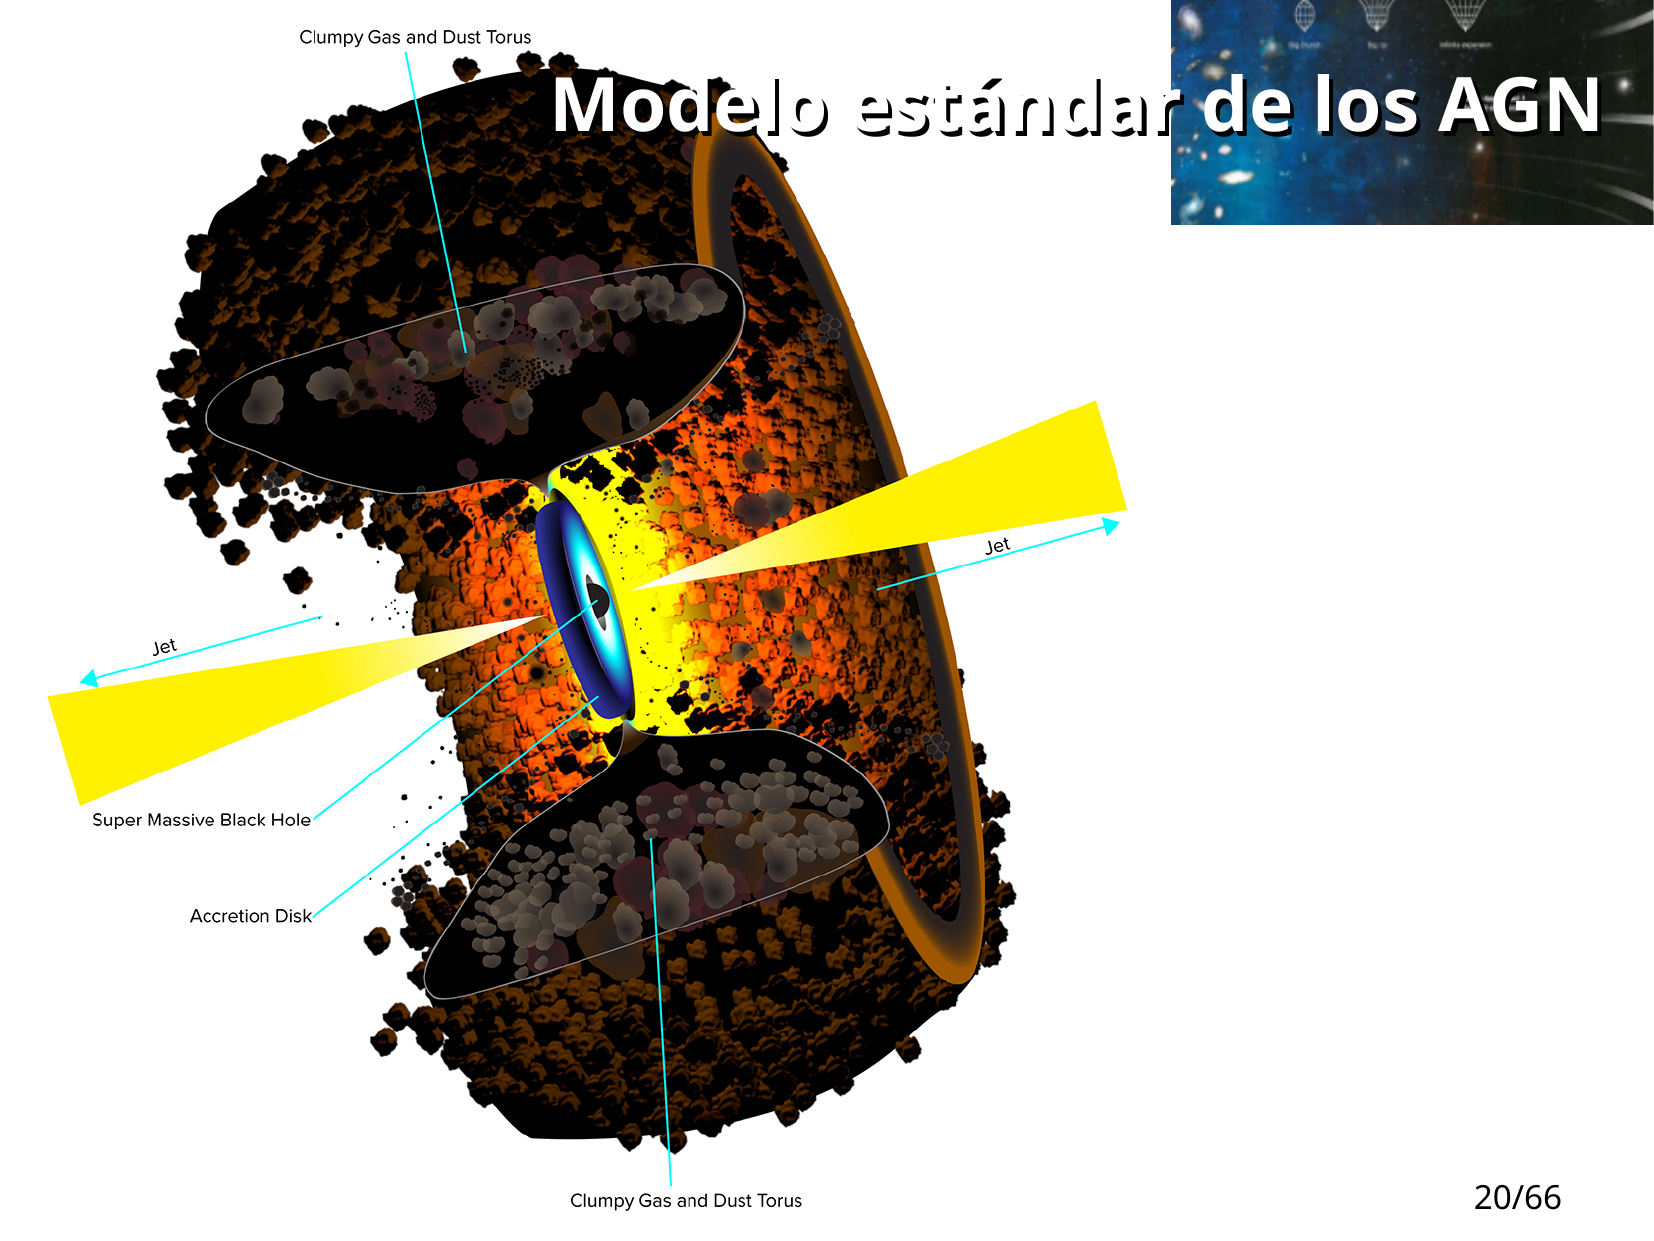

# Modelo estándar de los AGN
H. Asorey - Física IV B
20